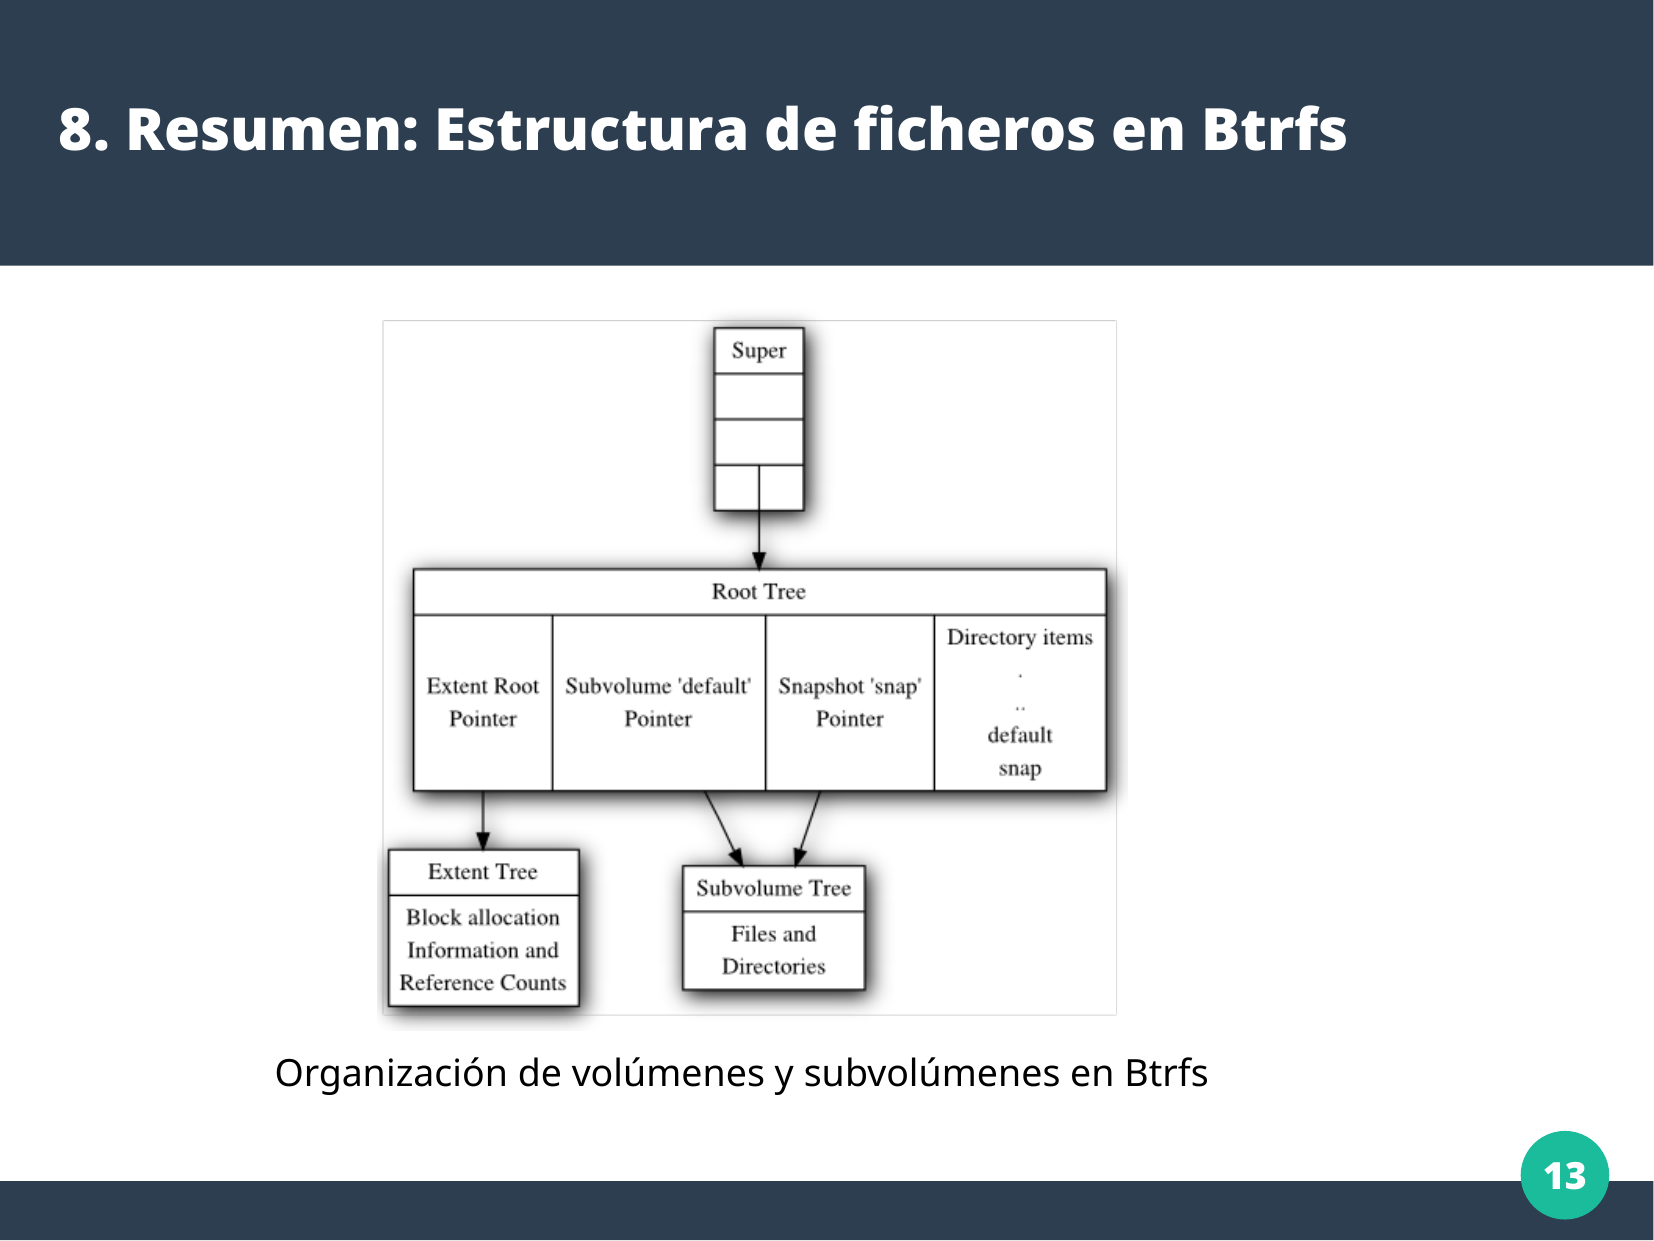

# 8. Resumen: Estructura de ficheros en Btrfs
Organización de volúmenes y subvolúmenes en Btrfs
13